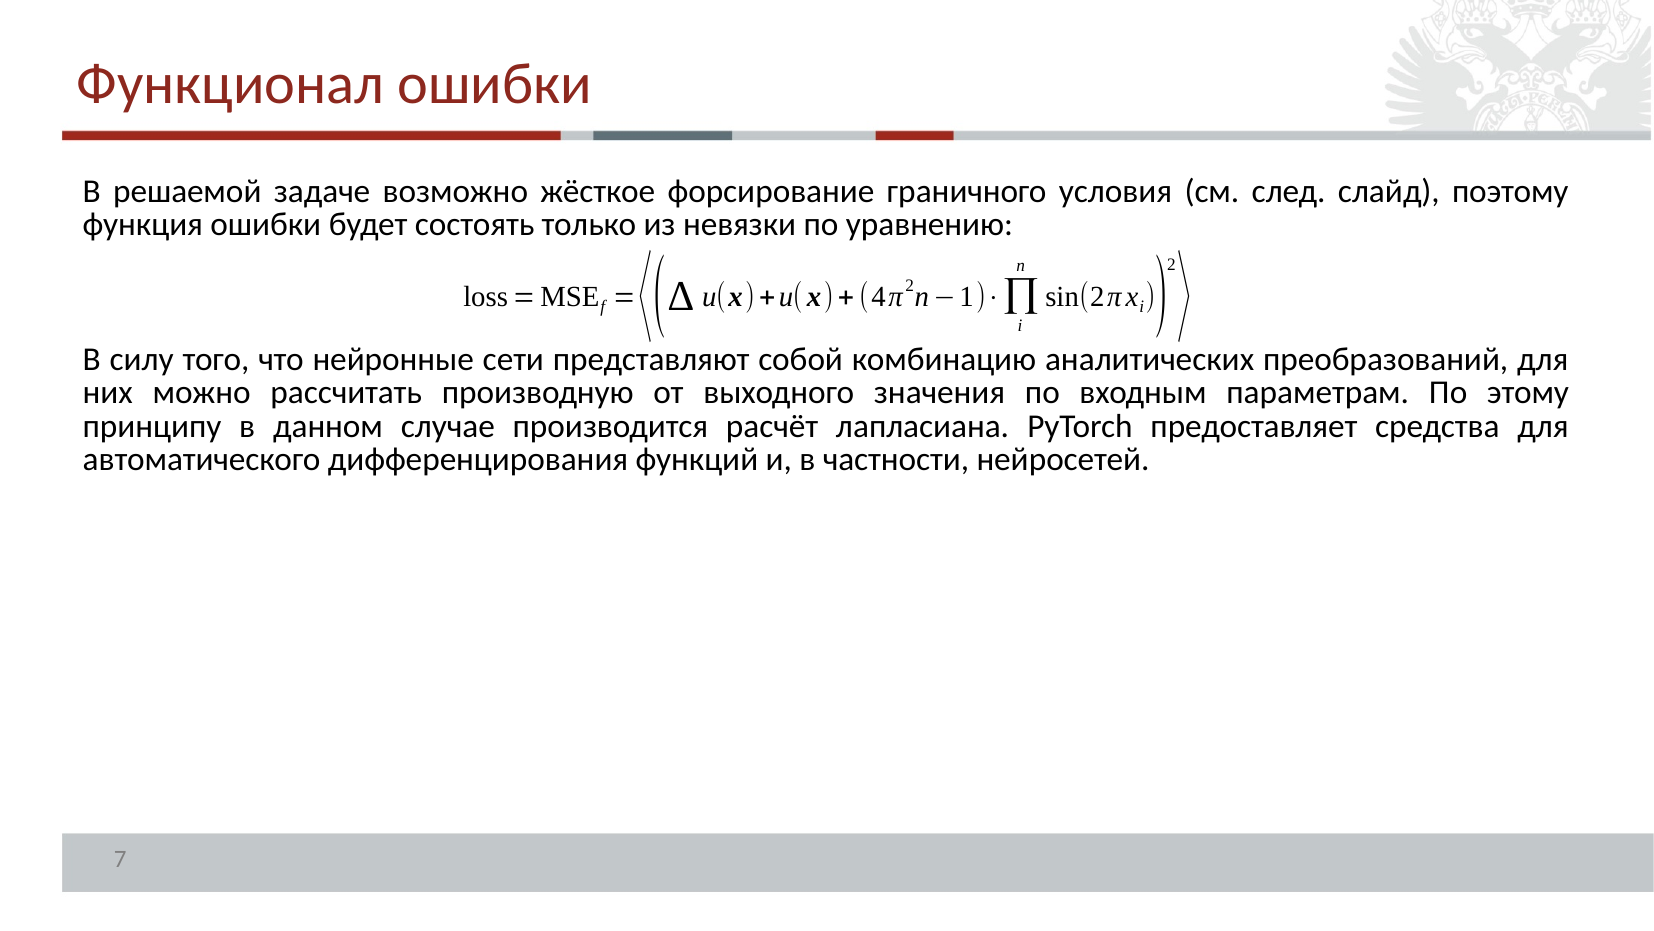

# Функционал ошибки
В решаемой задаче возможно жёсткое форсирование граничного условия (см. след. слайд), поэтому функция ошибки будет состоять только из невязки по уравнению:
В силу того, что нейронные сети представляют собой комбинацию аналитических преобразований, для них можно рассчитать производную от выходного значения по входным параметрам. По этому принципу в данном случае производится расчёт лапласиана. PyTorch предоставляет средства для автоматического дифференцирования функций и, в частности, нейросетей.
7